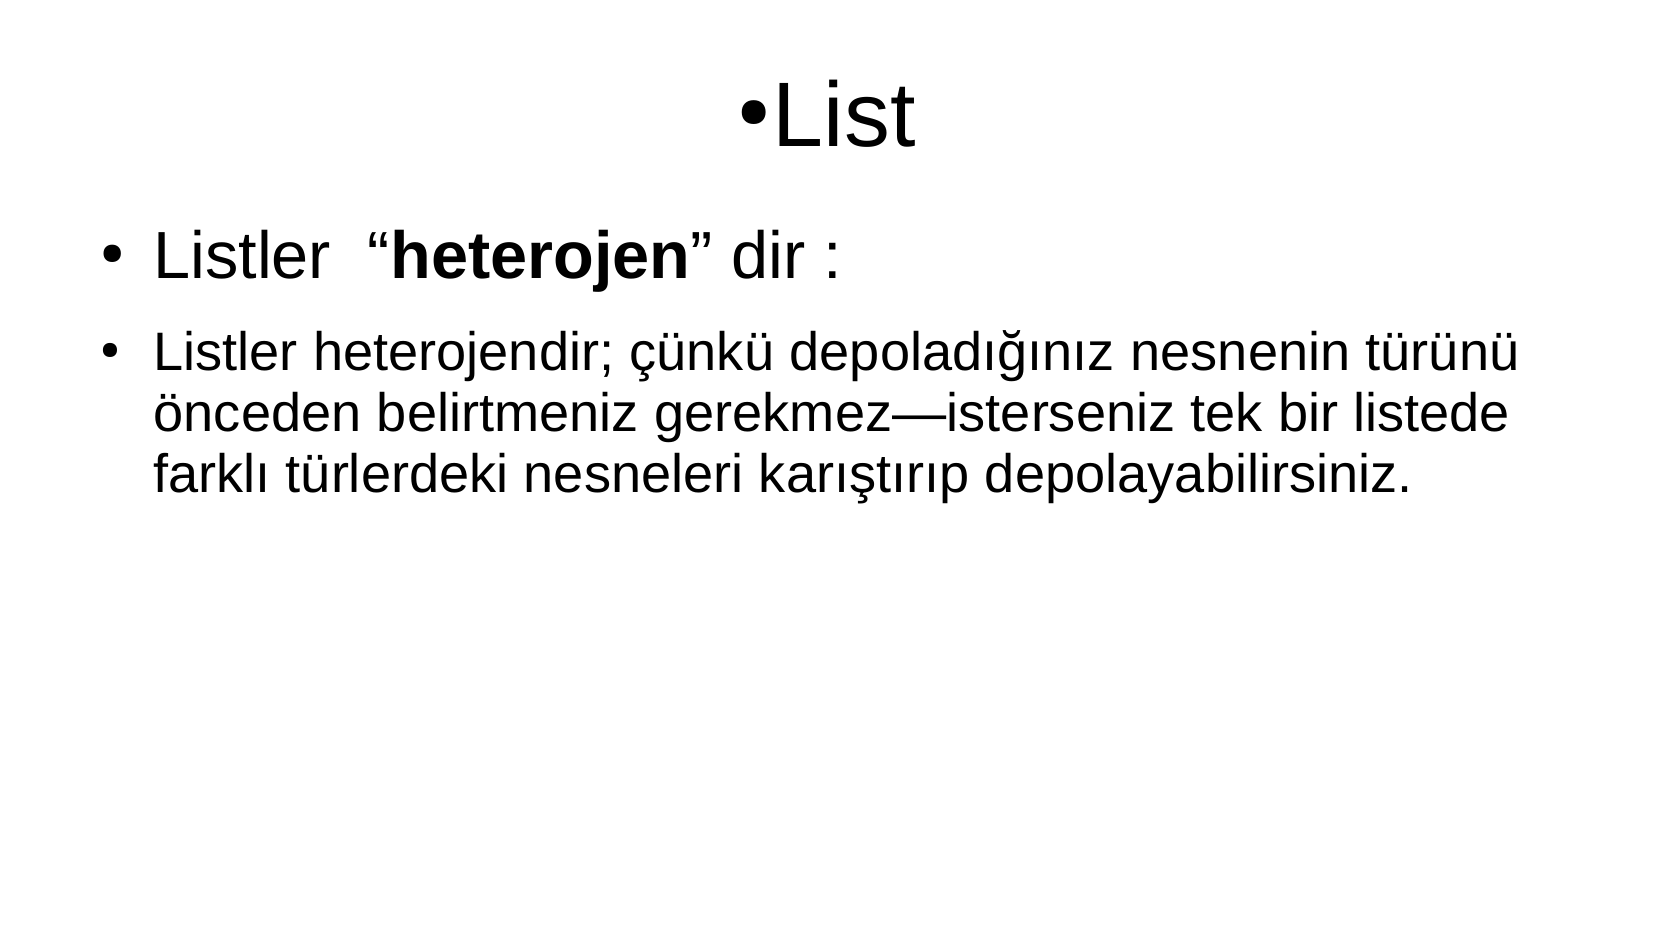

# List
Listler “heterojen” dir :
Listler heterojendir; çünkü depoladığınız nesnenin türünü önceden belirtmeniz gerekmez—isterseniz tek bir listede farklı türlerdeki nesneleri karıştırıp depolayabilirsiniz.